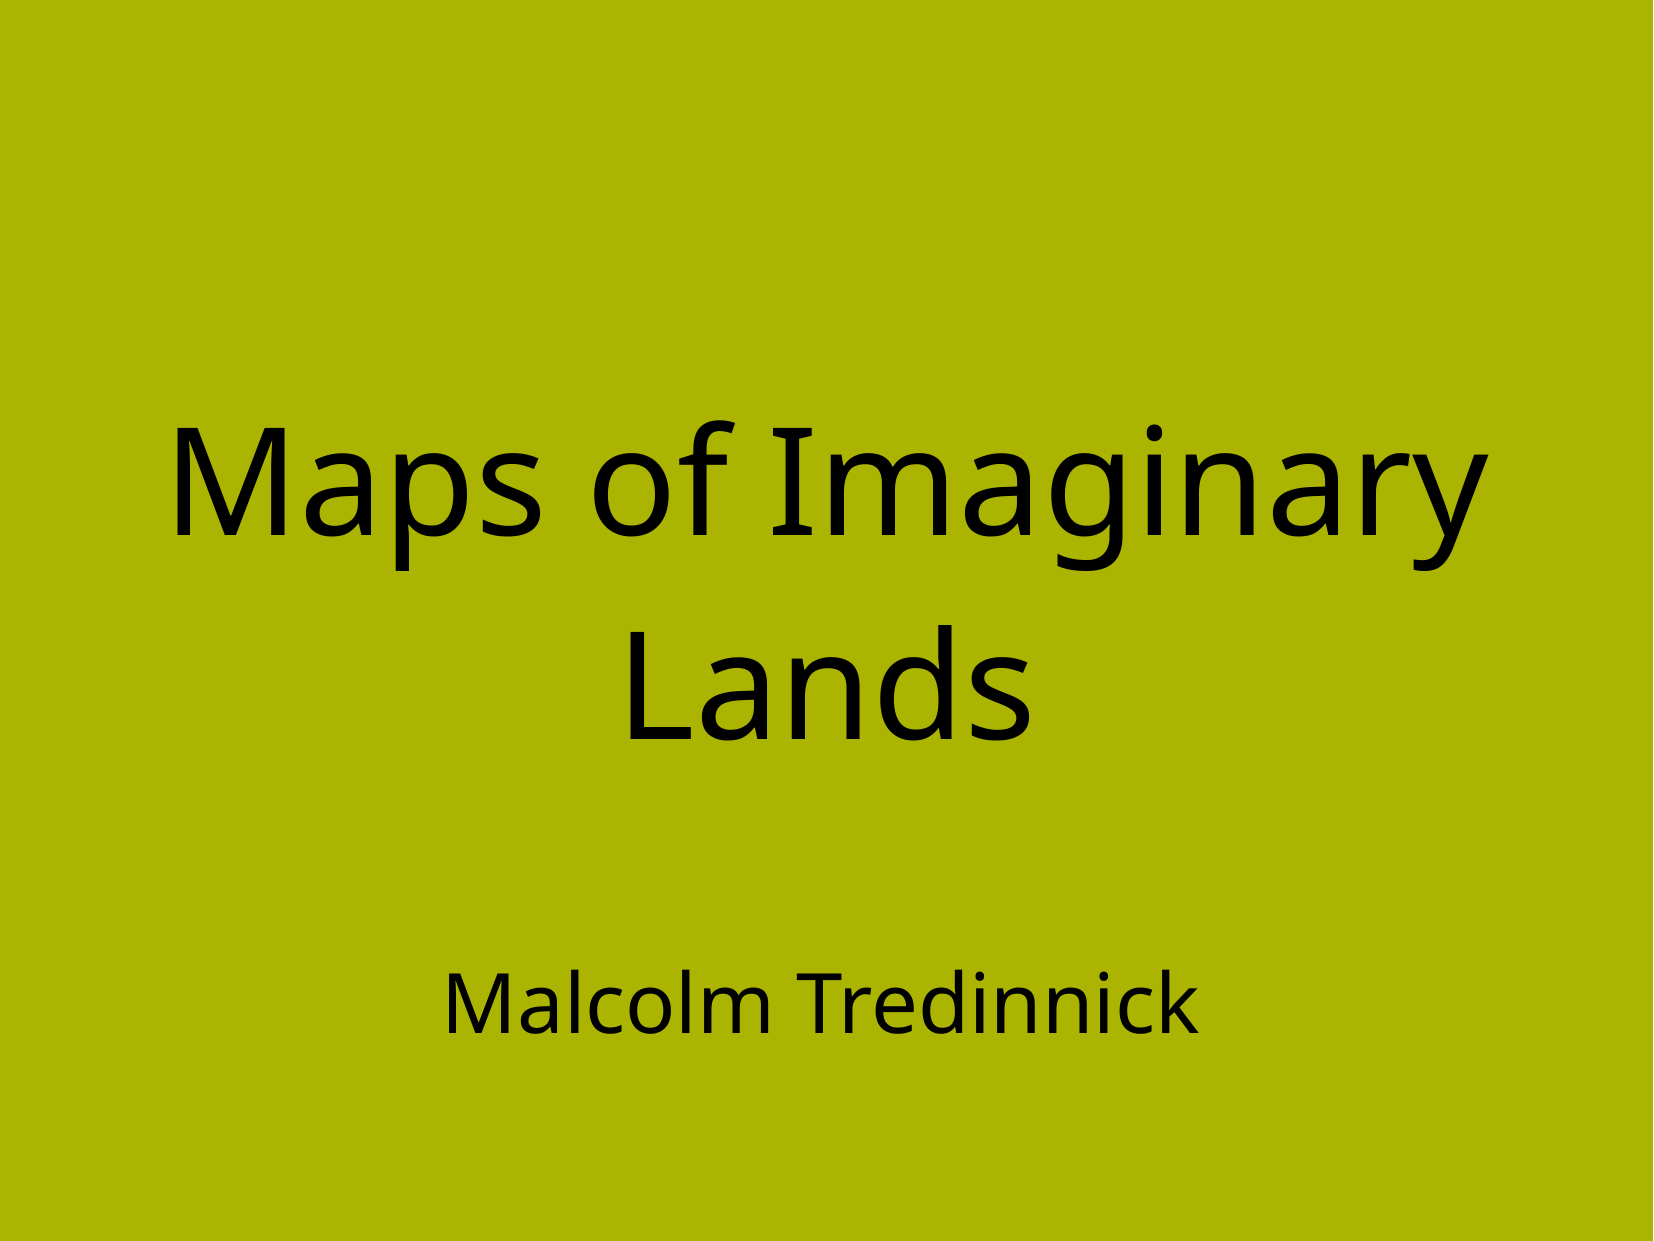

# Maps of Imaginary Lands
Malcolm Tredinnick